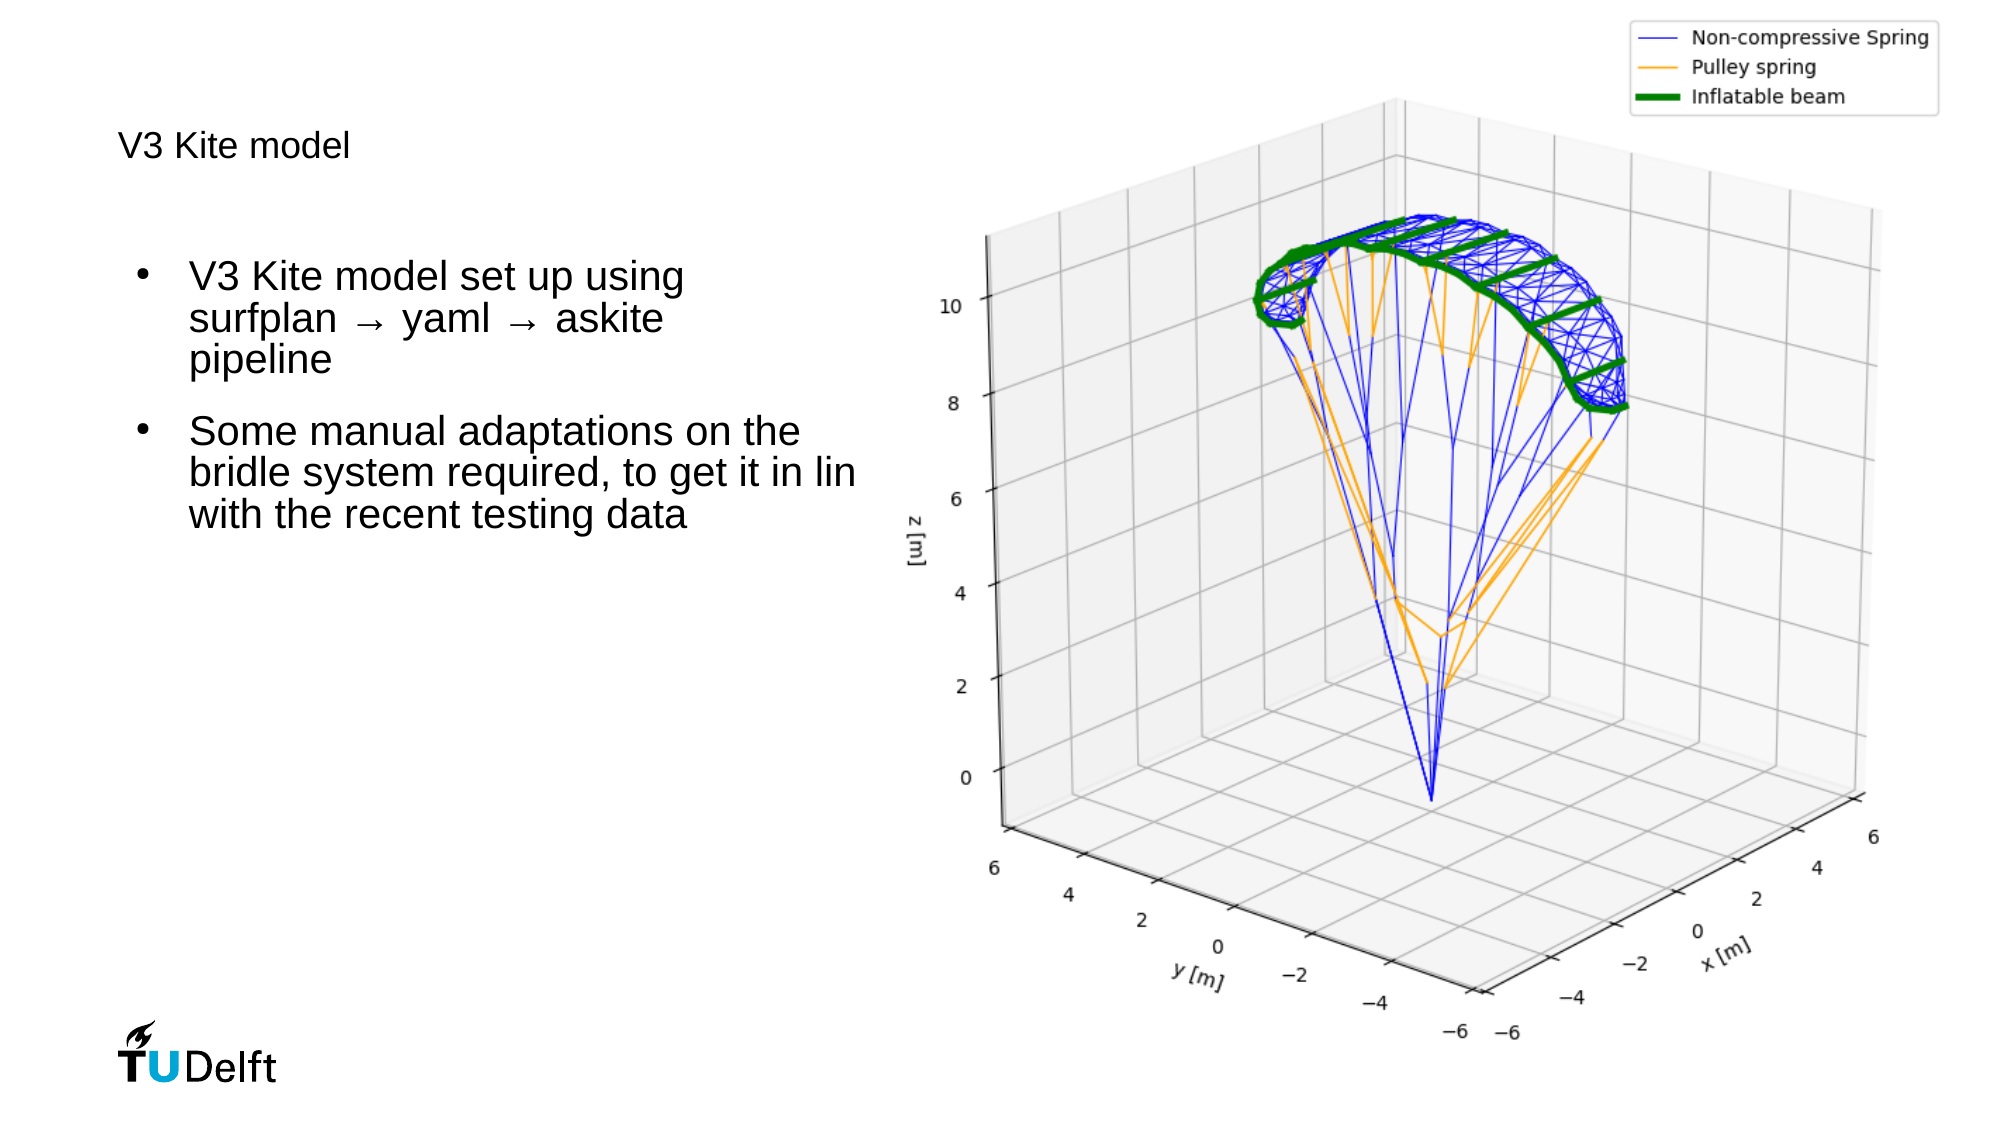

# V3 Kite model
V3 Kite model set up using
surfplan → yaml → askite
pipeline
Some manual adaptations on the bridle system required, to get it in line with the recent testing data